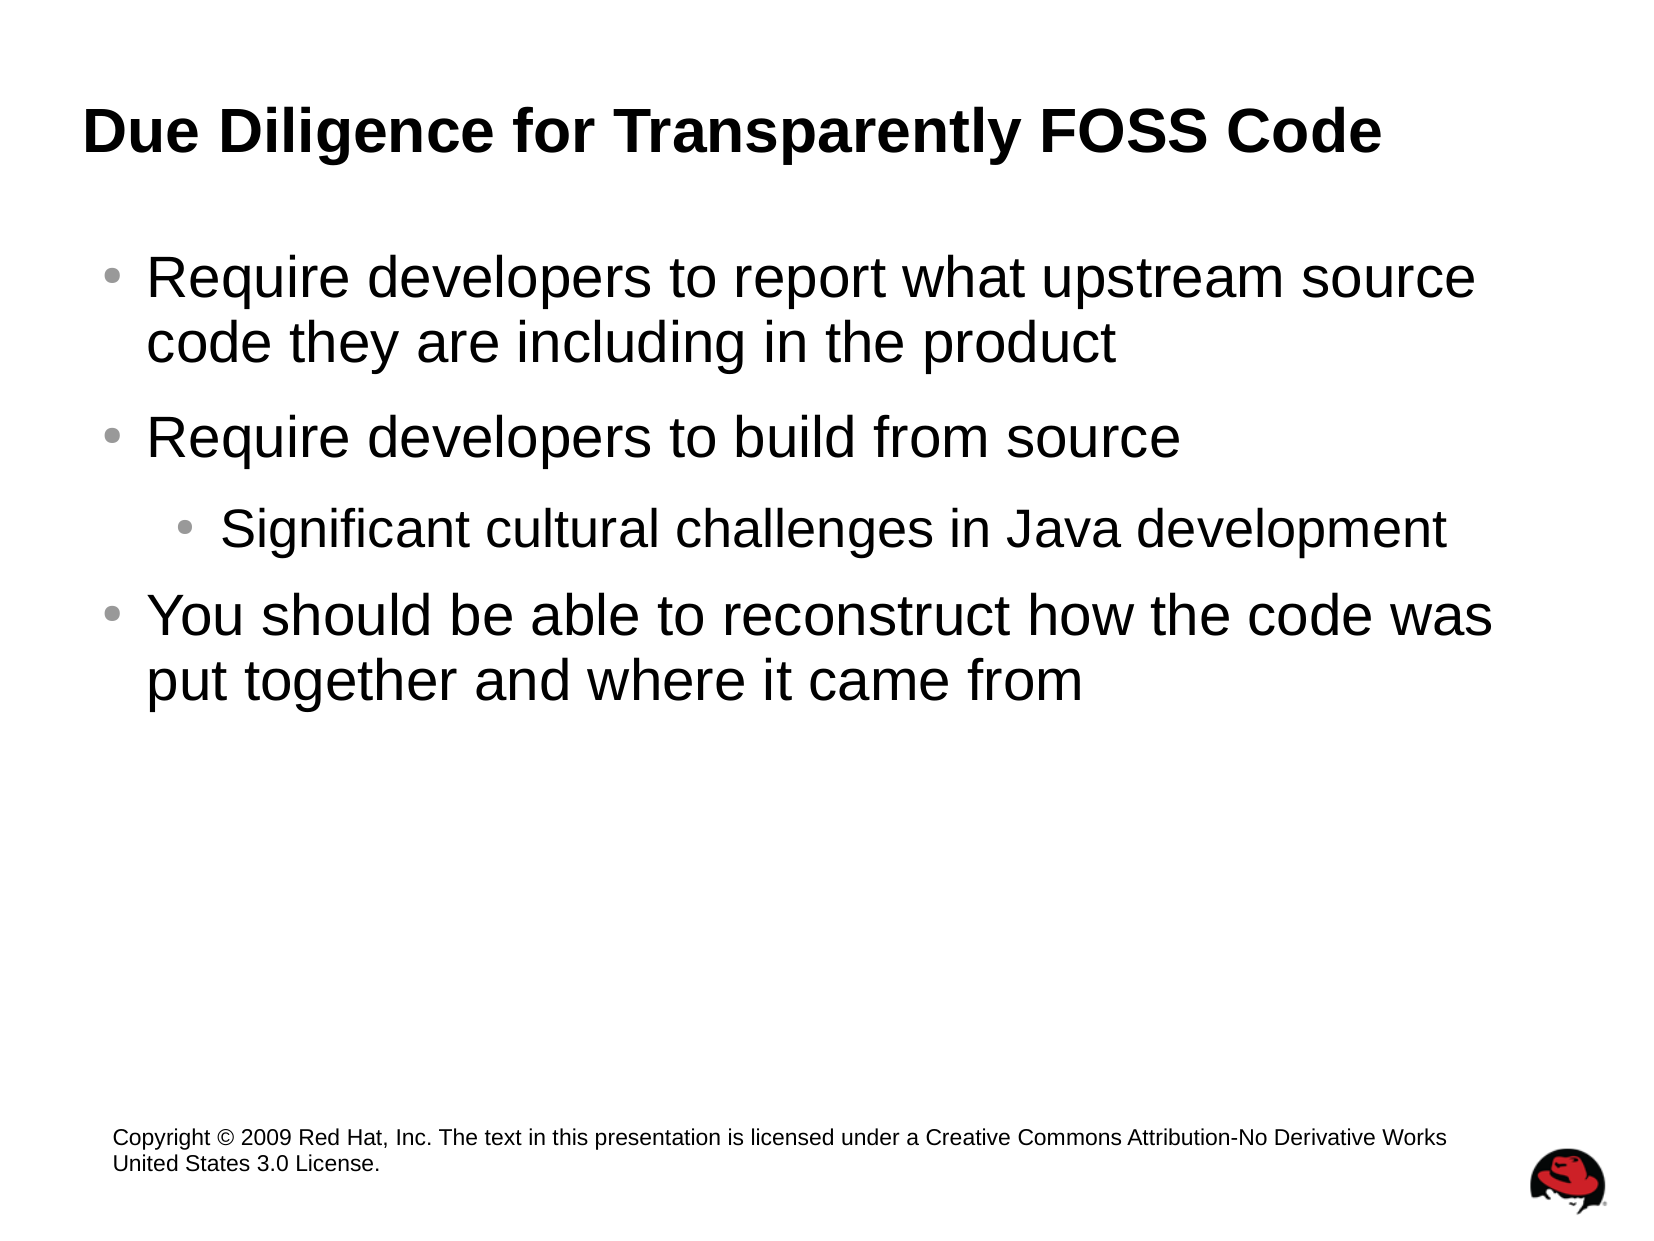

# Due Diligence for Transparently FOSS Code
Require developers to report what upstream source code they are including in the product
Require developers to build from source
Significant cultural challenges in Java development
You should be able to reconstruct how the code was put together and where it came from